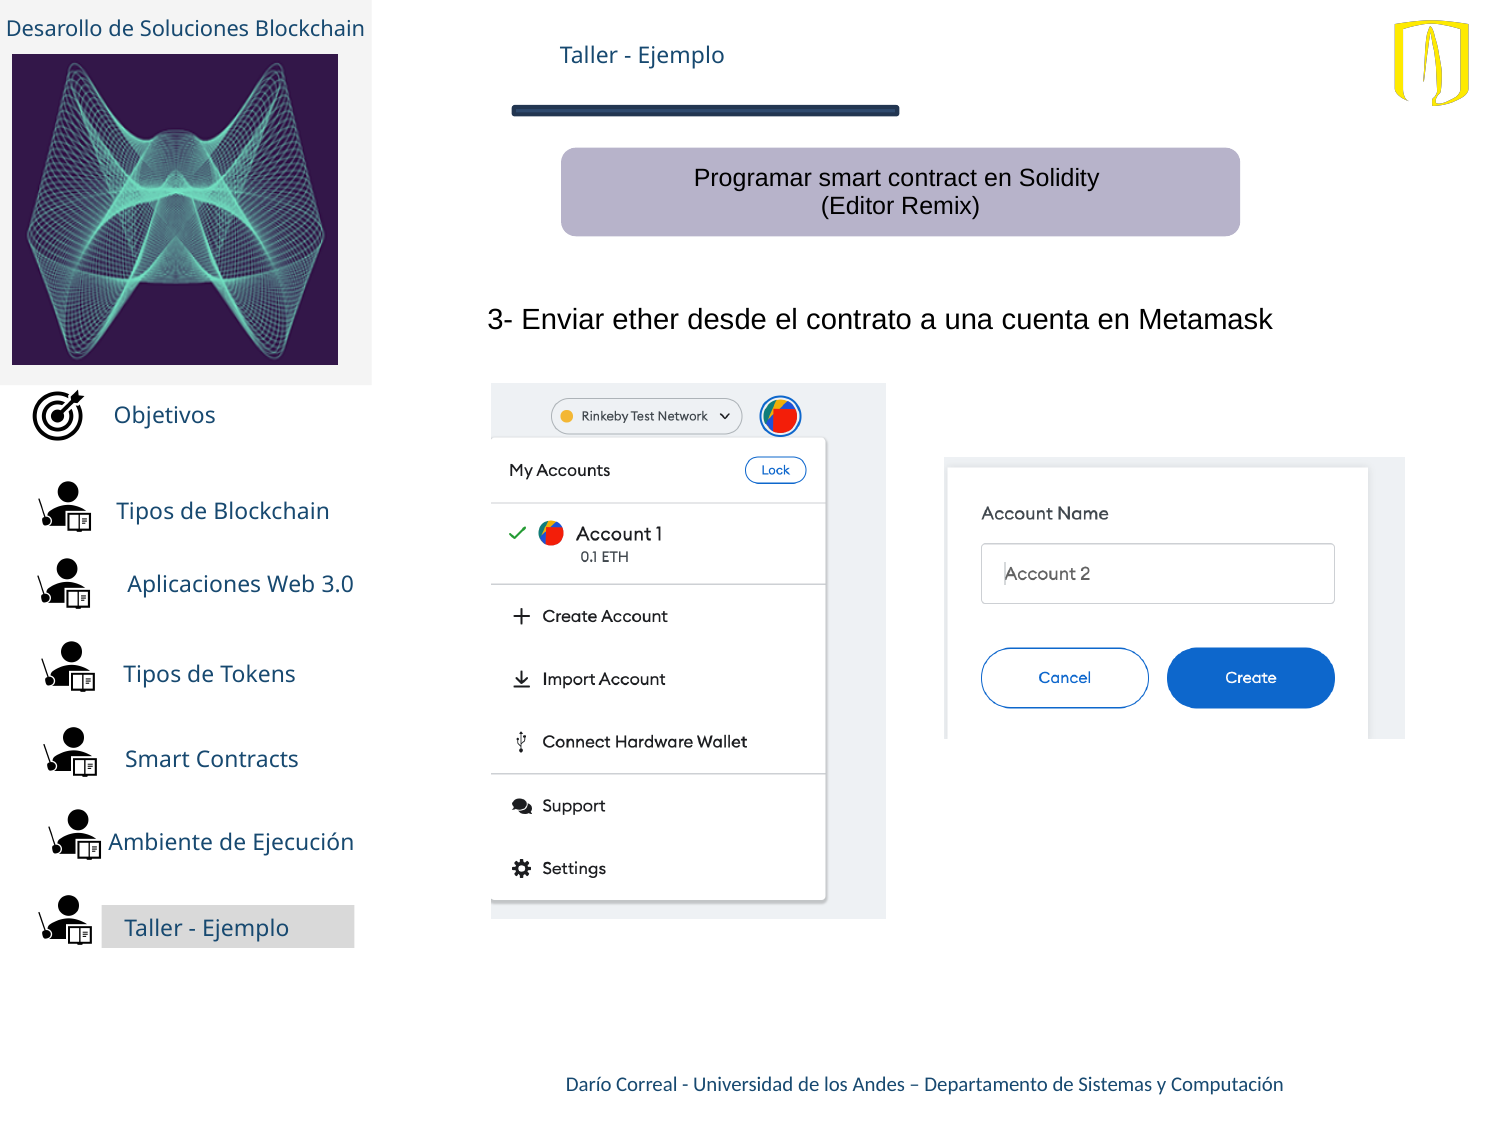

Taller - Ejemplo
Programar smart contract en Solidity
(Editor Remix)
3- Enviar ether desde el contrato a una cuenta en Metamask
Objetivos
Tipos de Blockchain
Aplicaciones Web 3.0
Tipos de Tokens
Smart Contracts
 Ambiente de Ejecución
Taller - Ejemplo
Darío Correal - Universidad de los Andes – Departamento de Sistemas y Computación